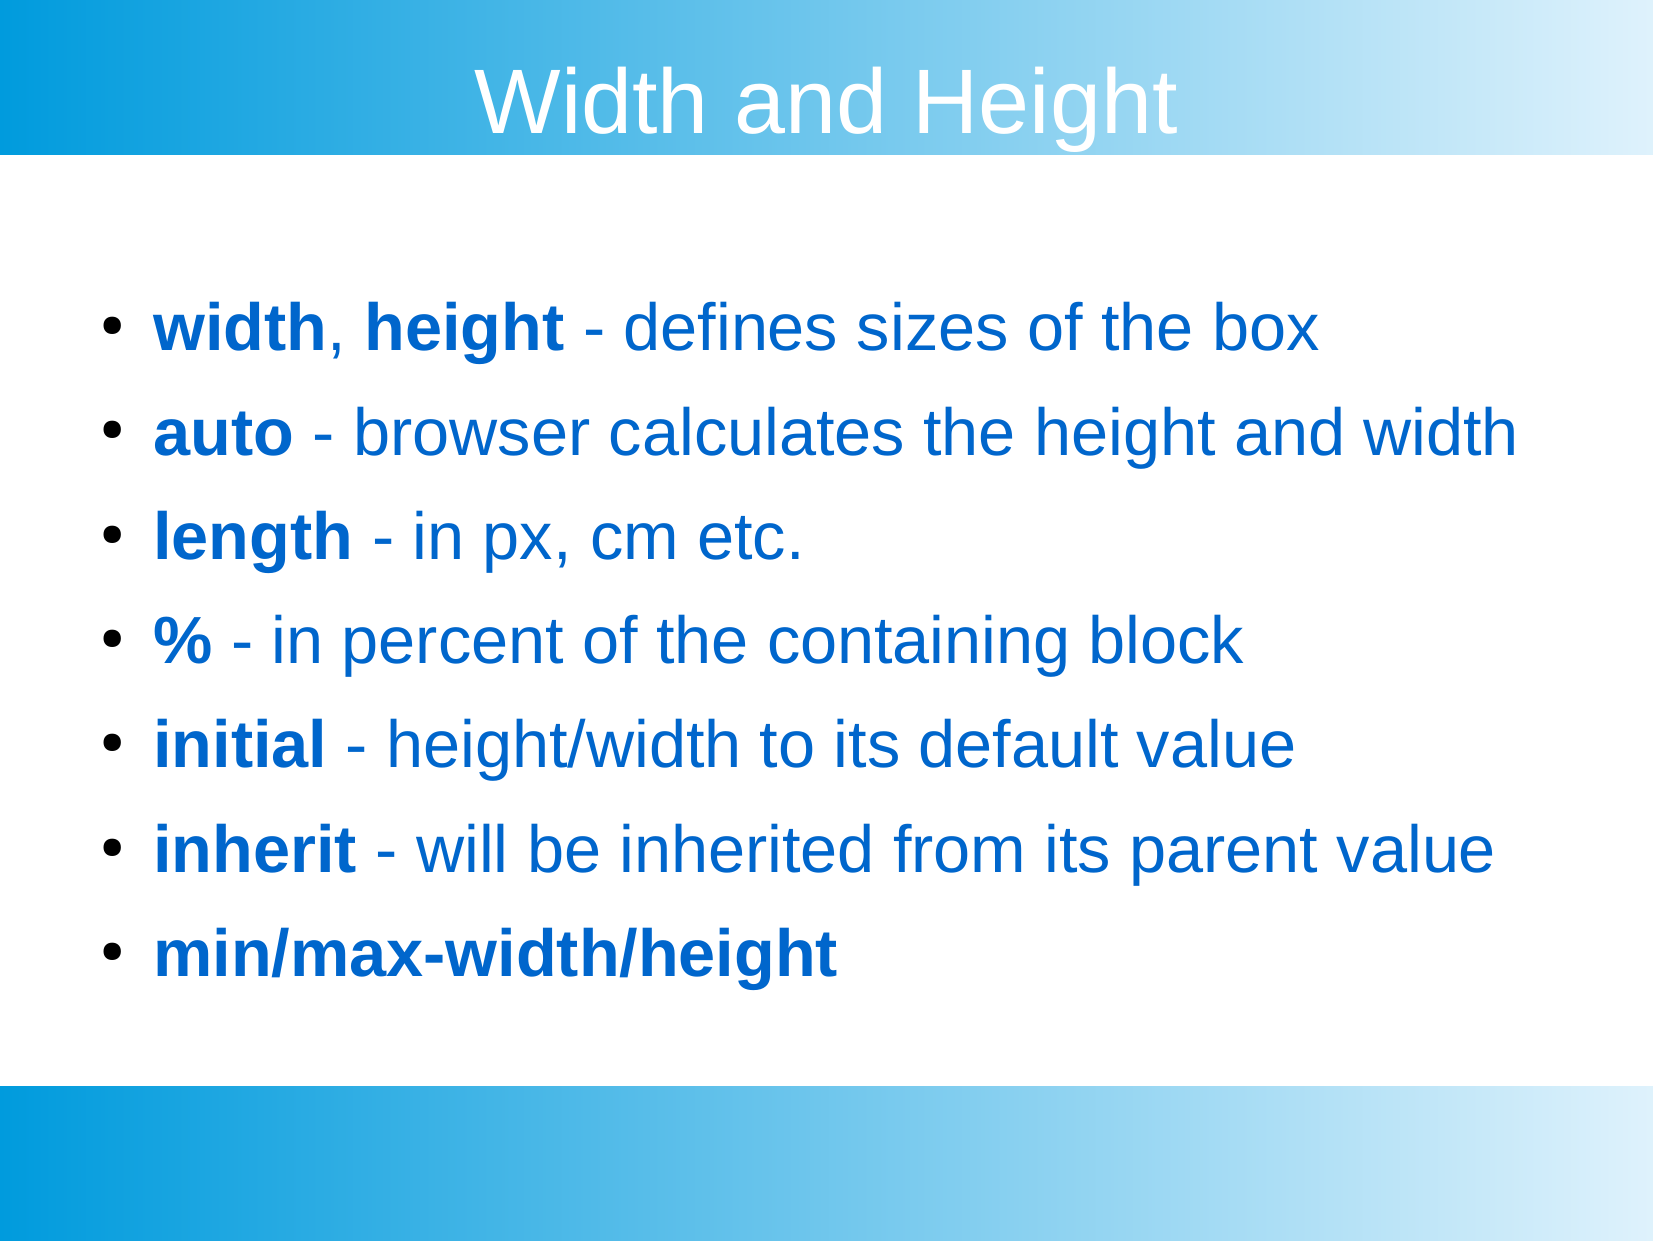

# Width and Height
width, height - defines sizes of the box
auto - browser calculates the height and width
length - in px, cm etc.
% - in percent of the containing block
initial - height/width to its default value
inherit - will be inherited from its parent value
min/max-width/height